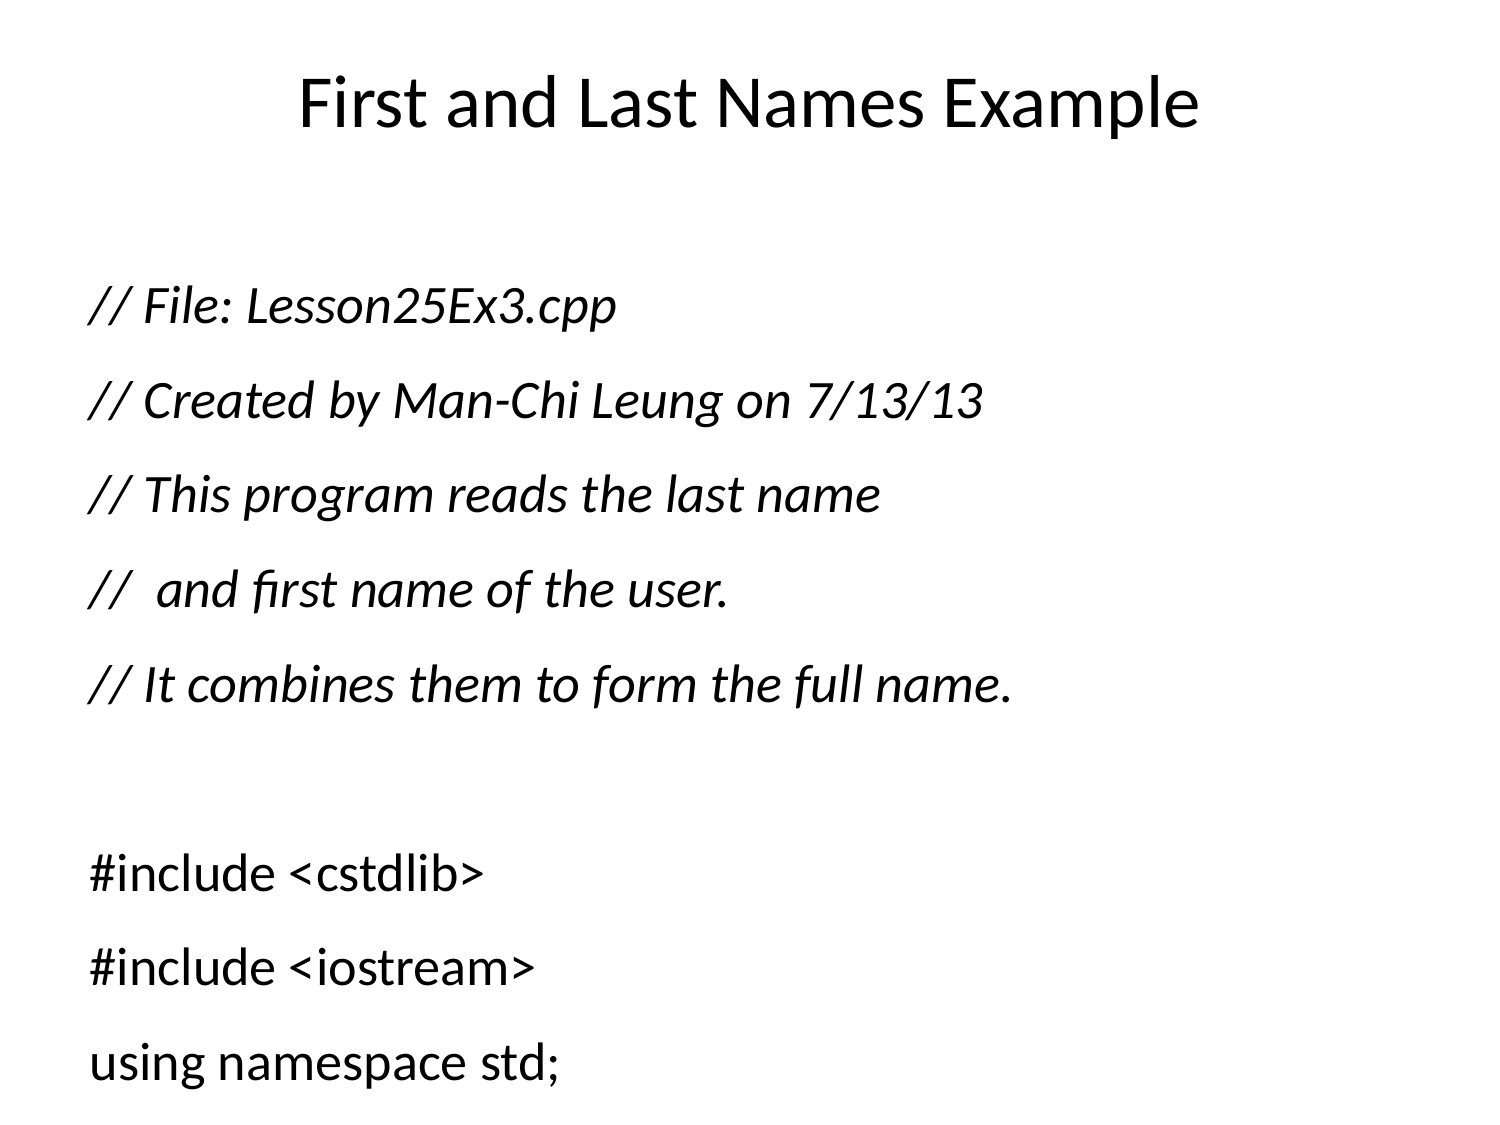

# First and Last Names Example
// File: Lesson25Ex3.cpp
// Created by Man-Chi Leung on 7/13/13
// This program reads the last name
// and first name of the user.
// It combines them to form the full name.
#include <cstdlib>
#include <iostream>
using namespace std;